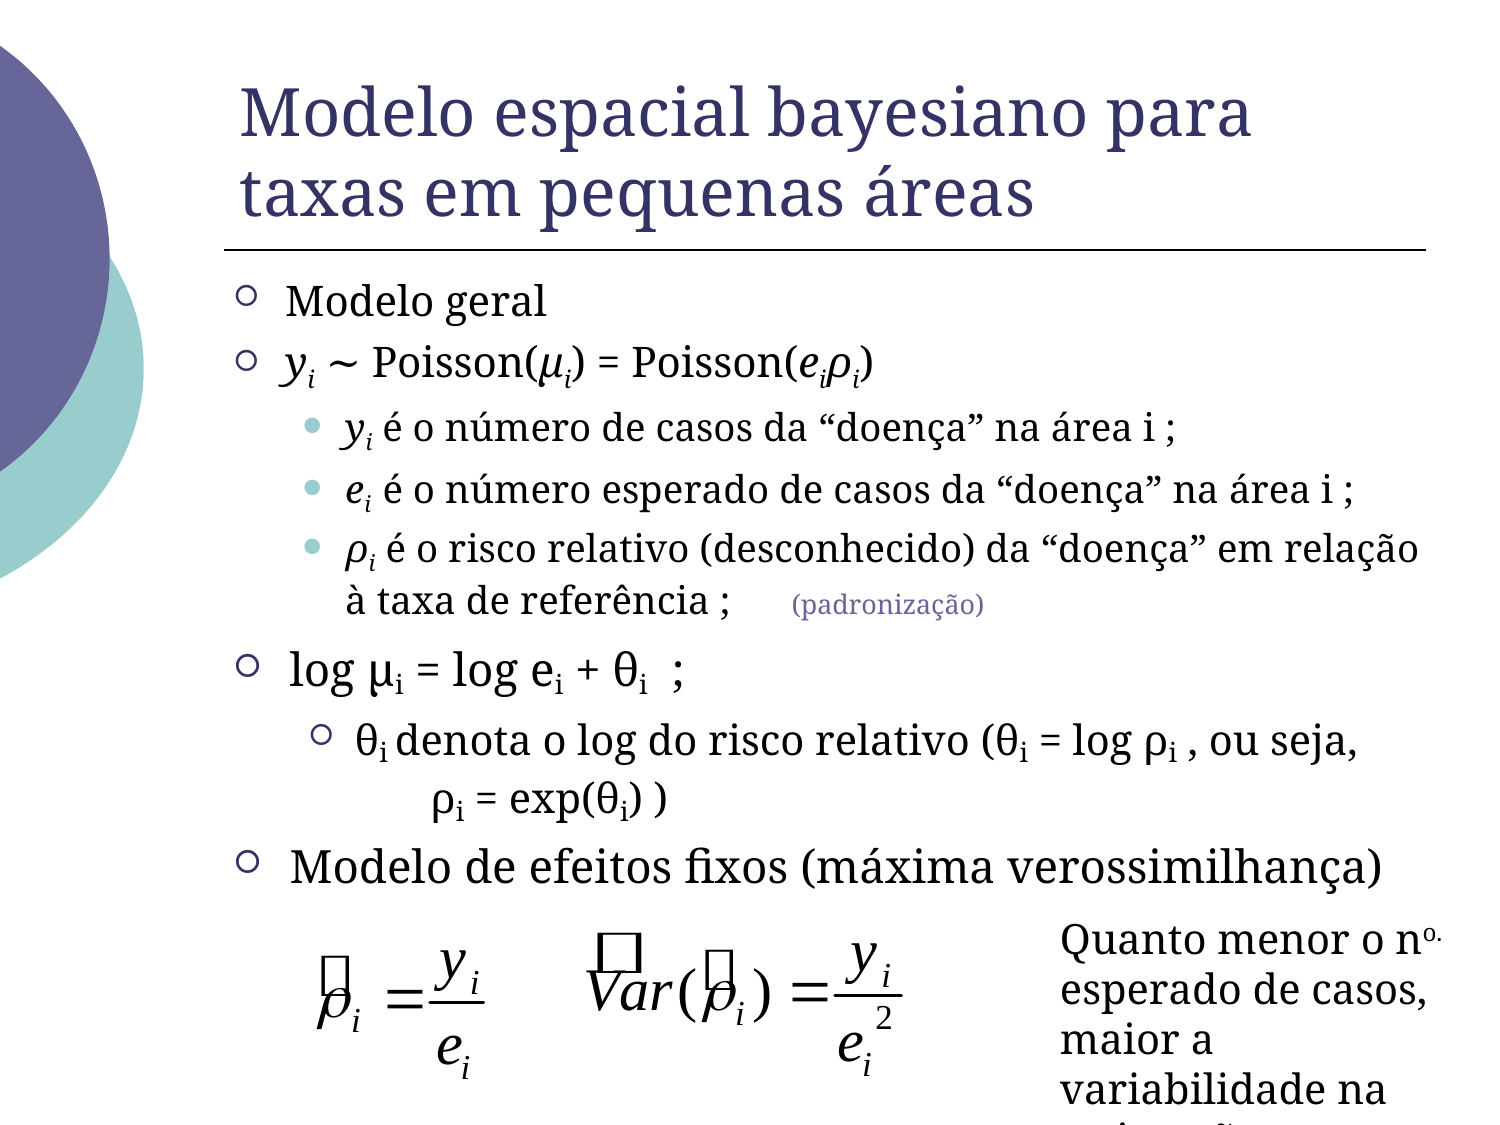

# Modelo espacial bayesiano para taxas em pequenas áreas
Modelo geral
yi ∼ Poisson(µi) = Poisson(eiρi)
yi é o número de casos da “doença” na área i ;
ei é o número esperado de casos da “doença” na área i ;
ρi é o risco relativo (desconhecido) da “doença” em relação à taxa de referência ; (padronização)
log µi = log ei + θi ;
θi denota o log do risco relativo (θi = log ρi , ou seja, ρi = exp(θi) )
Modelo de efeitos fixos (máxima verossimilhança)
Quanto menor o no. esperado de casos, maior a variabilidade na estimação